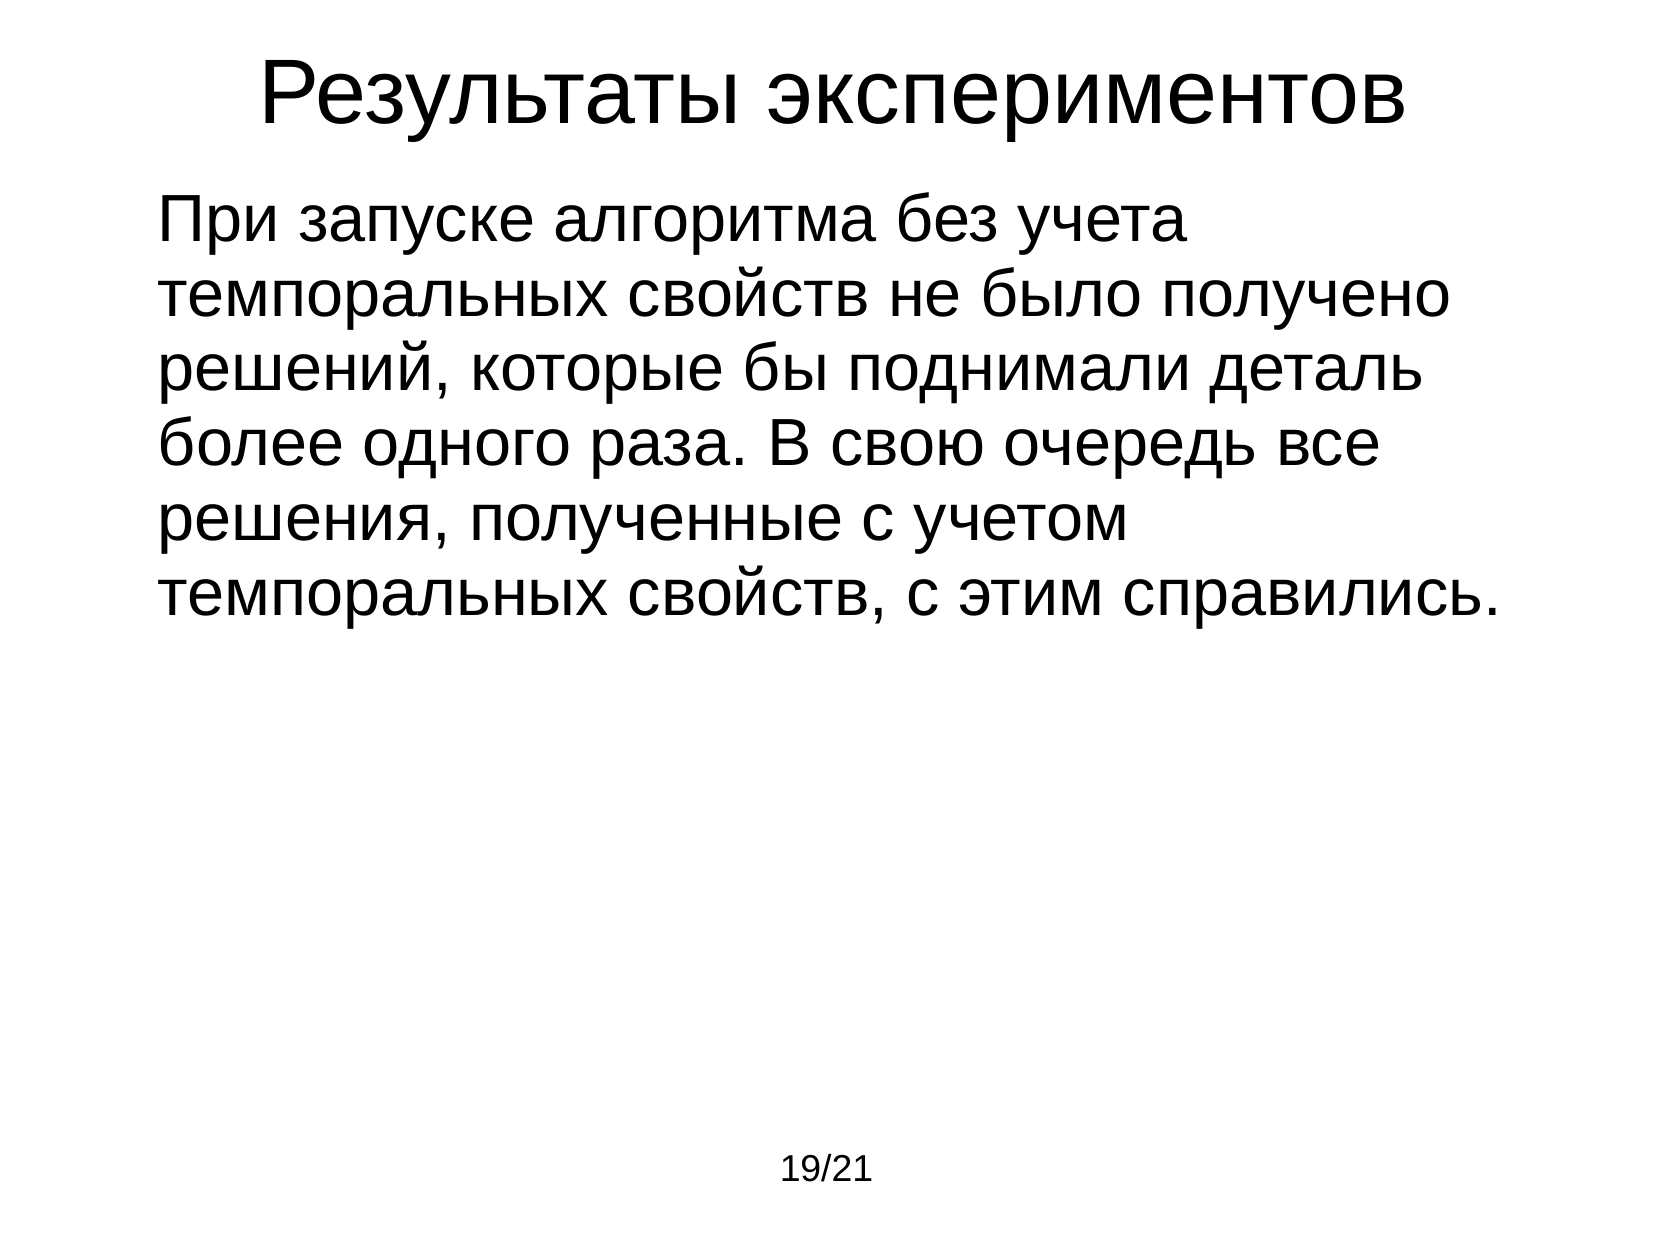

Результаты экспериментов
# При запуске алгоритма без учета темпоральных свойств не было получено решений, которые бы поднимали деталь более одного раза. В свою очередь все решения, полученные с учетом темпоральных свойств, с этим справились.
19/21